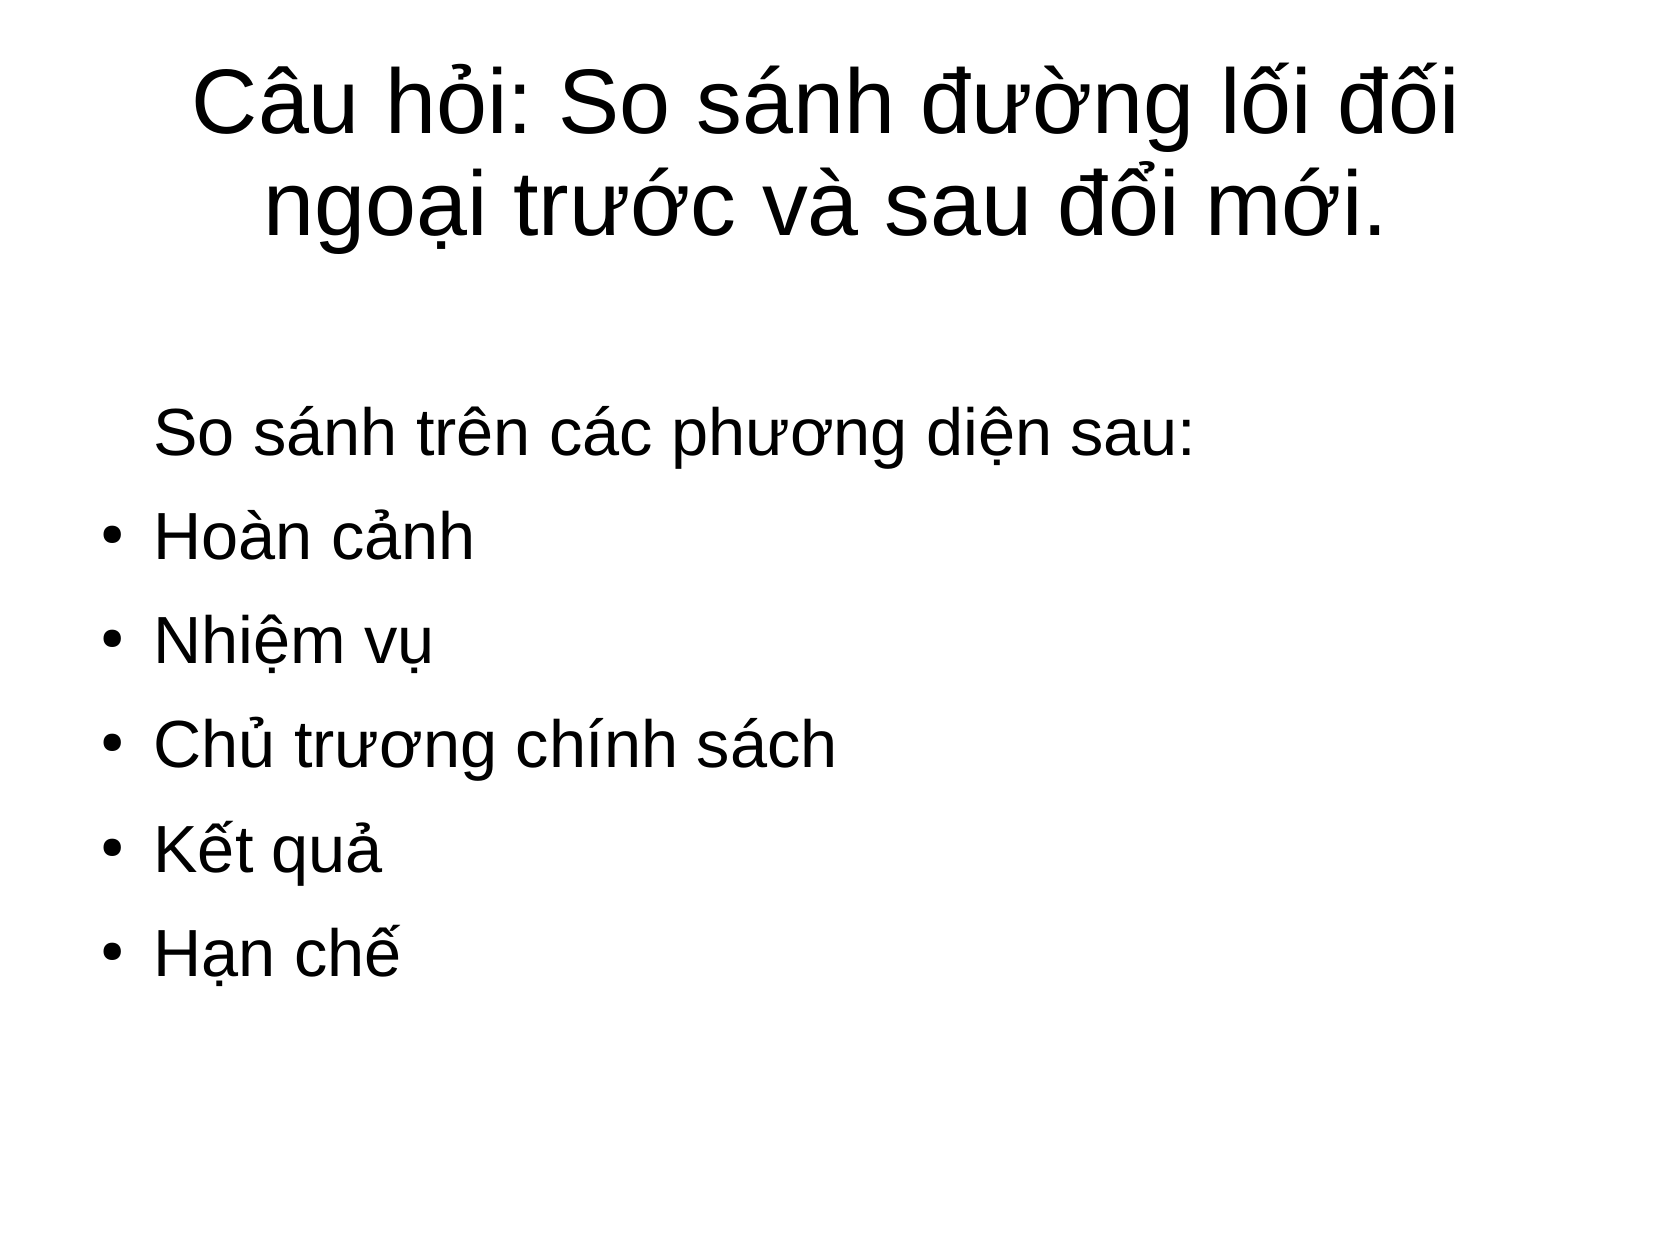

# Câu hỏi: So sánh đường lối đối ngoại trước và sau đổi mới.
So sánh trên các phương diện sau:
Hoàn cảnh
Nhiệm vụ
Chủ trương chính sách
Kết quả
Hạn chế